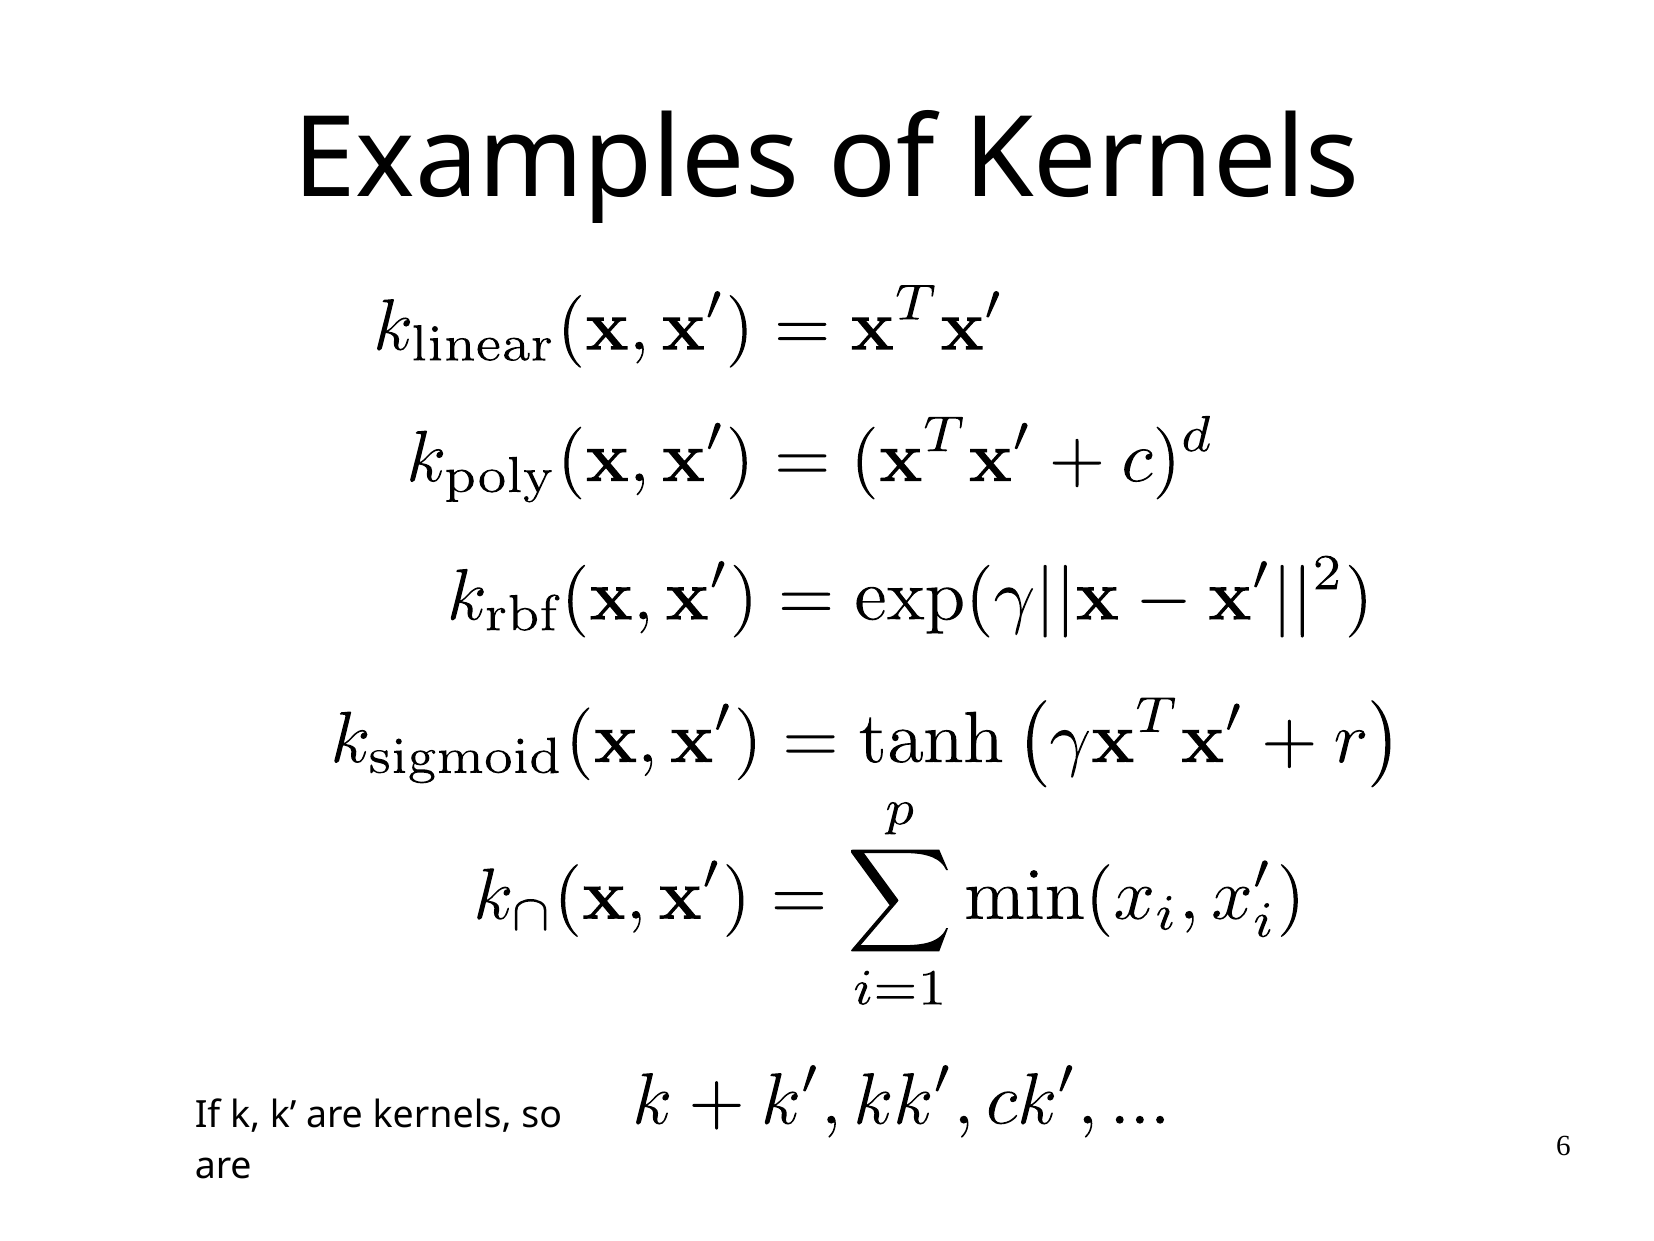

# Examples of Kernels
If k, k’ are kernels, so are
6